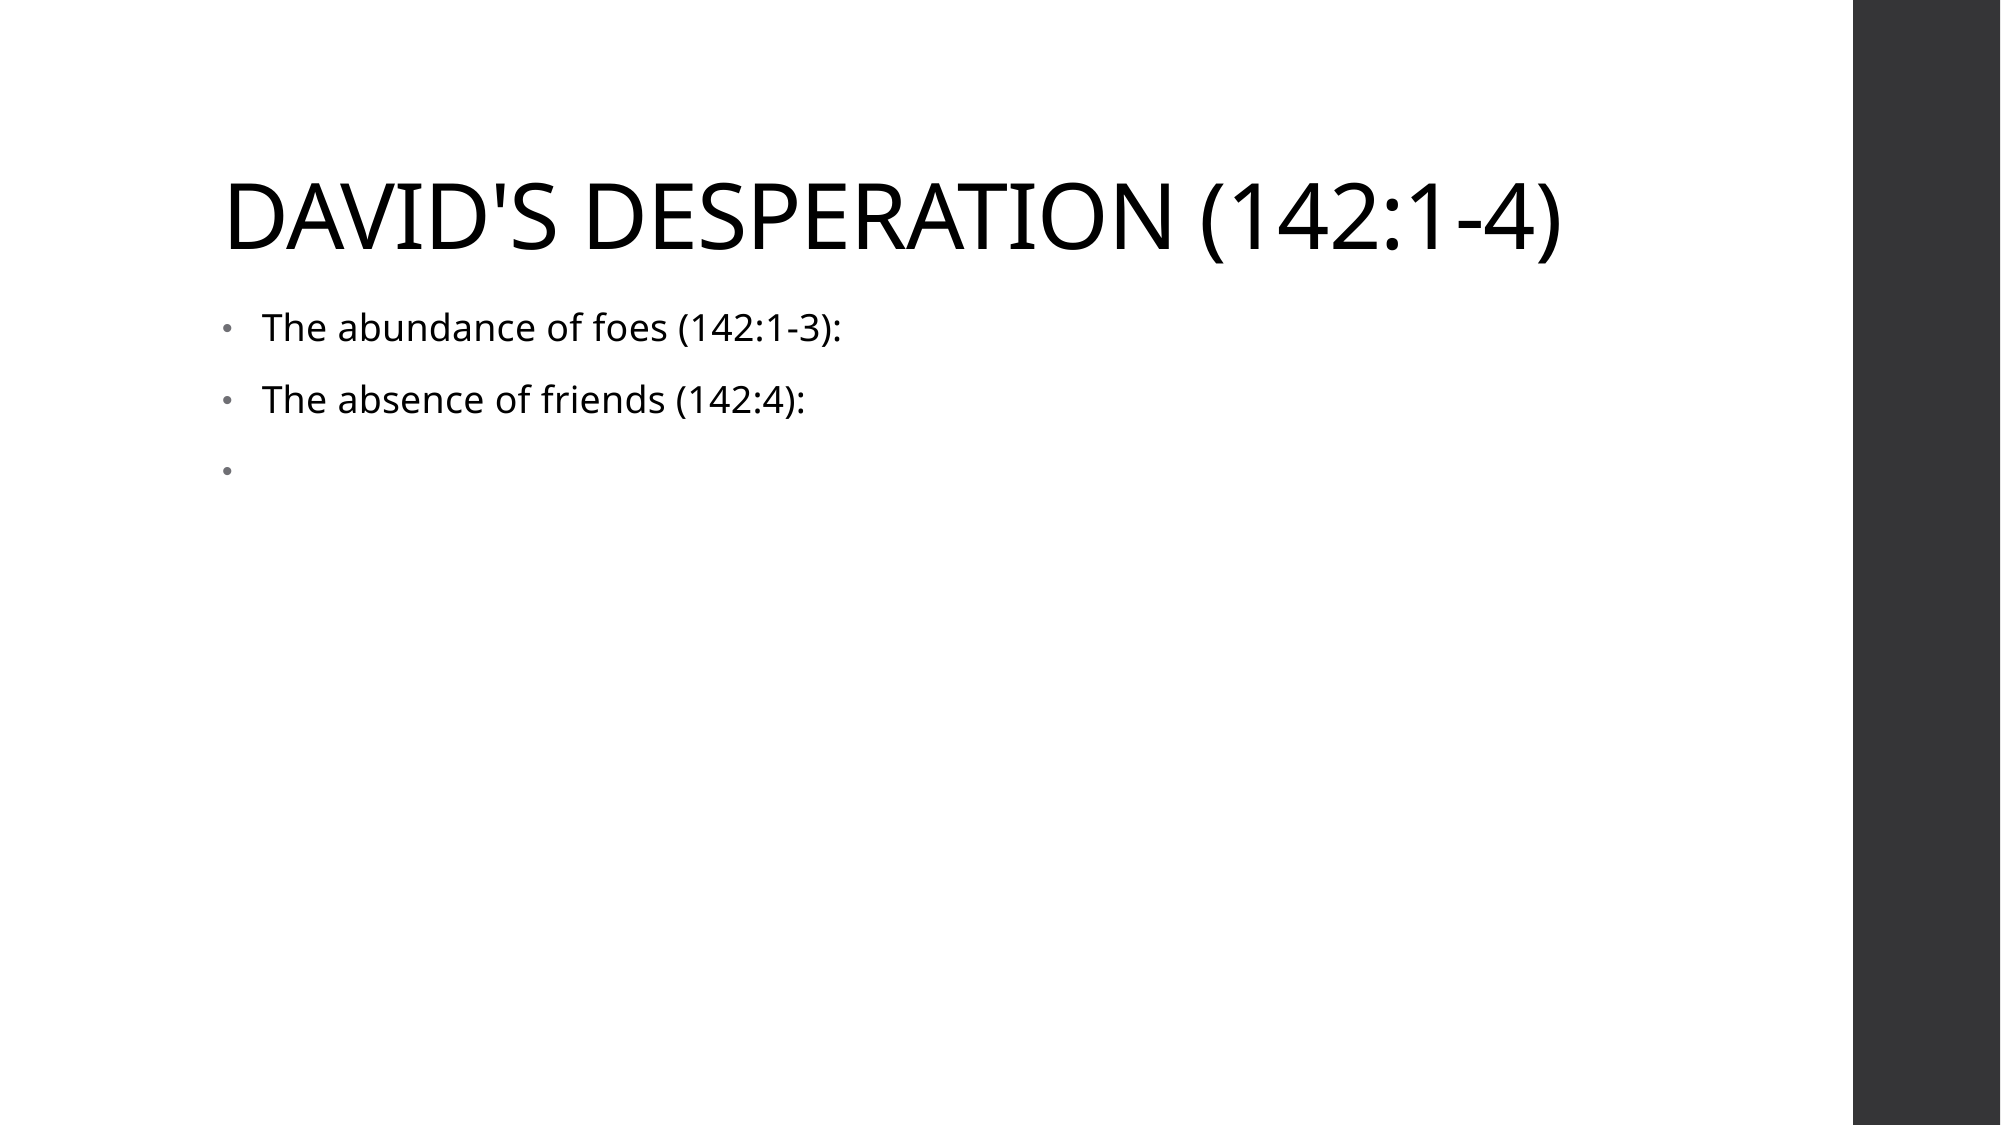

# DAVID'S DESPERATION (142:1-4)
 The abundance of foes (142:1-3):
 The absence of friends (142:4):